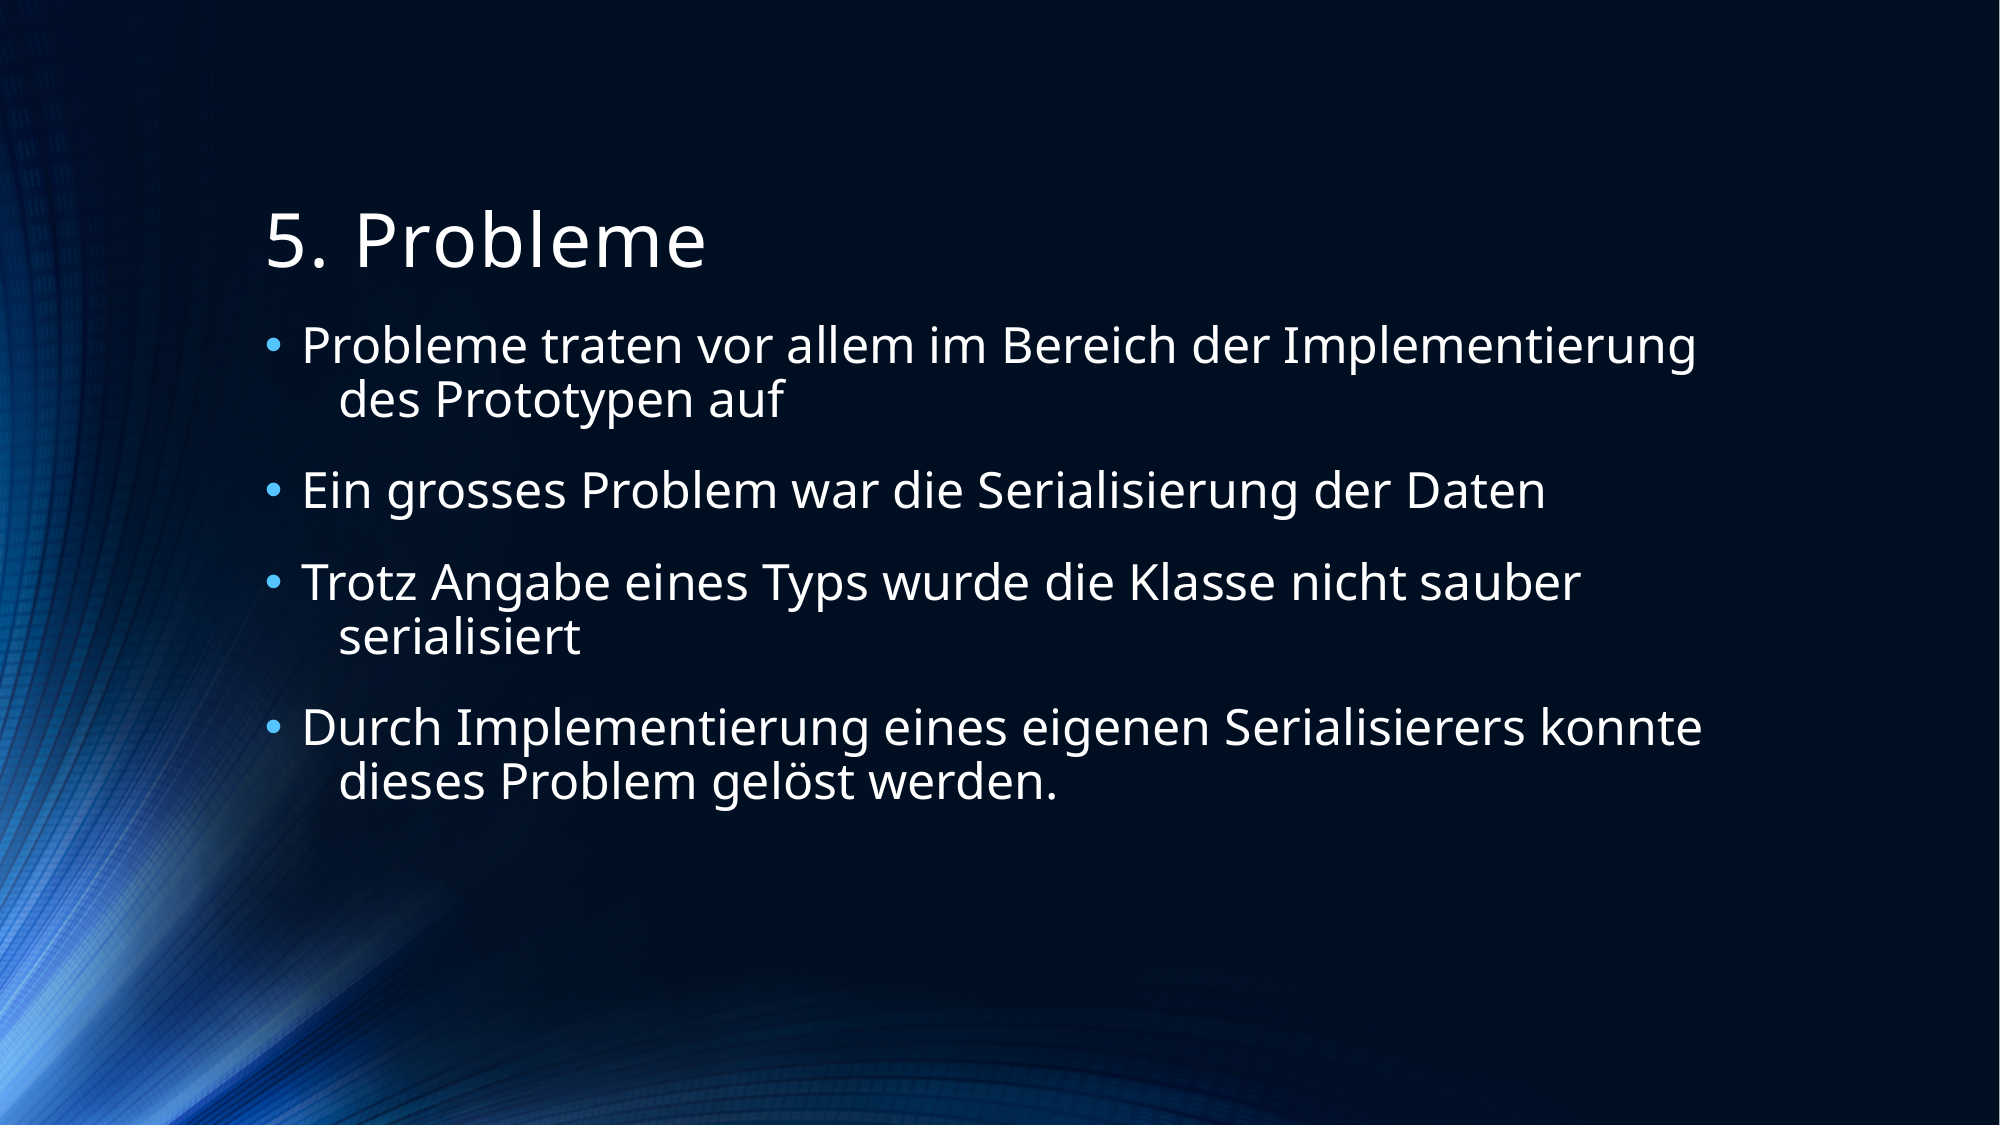

# 5. Probleme
Probleme traten vor allem im Bereich der Implementierung des Prototypen auf
Ein grosses Problem war die Serialisierung der Daten
Trotz Angabe eines Typs wurde die Klasse nicht sauber serialisiert
Durch Implementierung eines eigenen Serialisierers konnte dieses Problem gelöst werden.